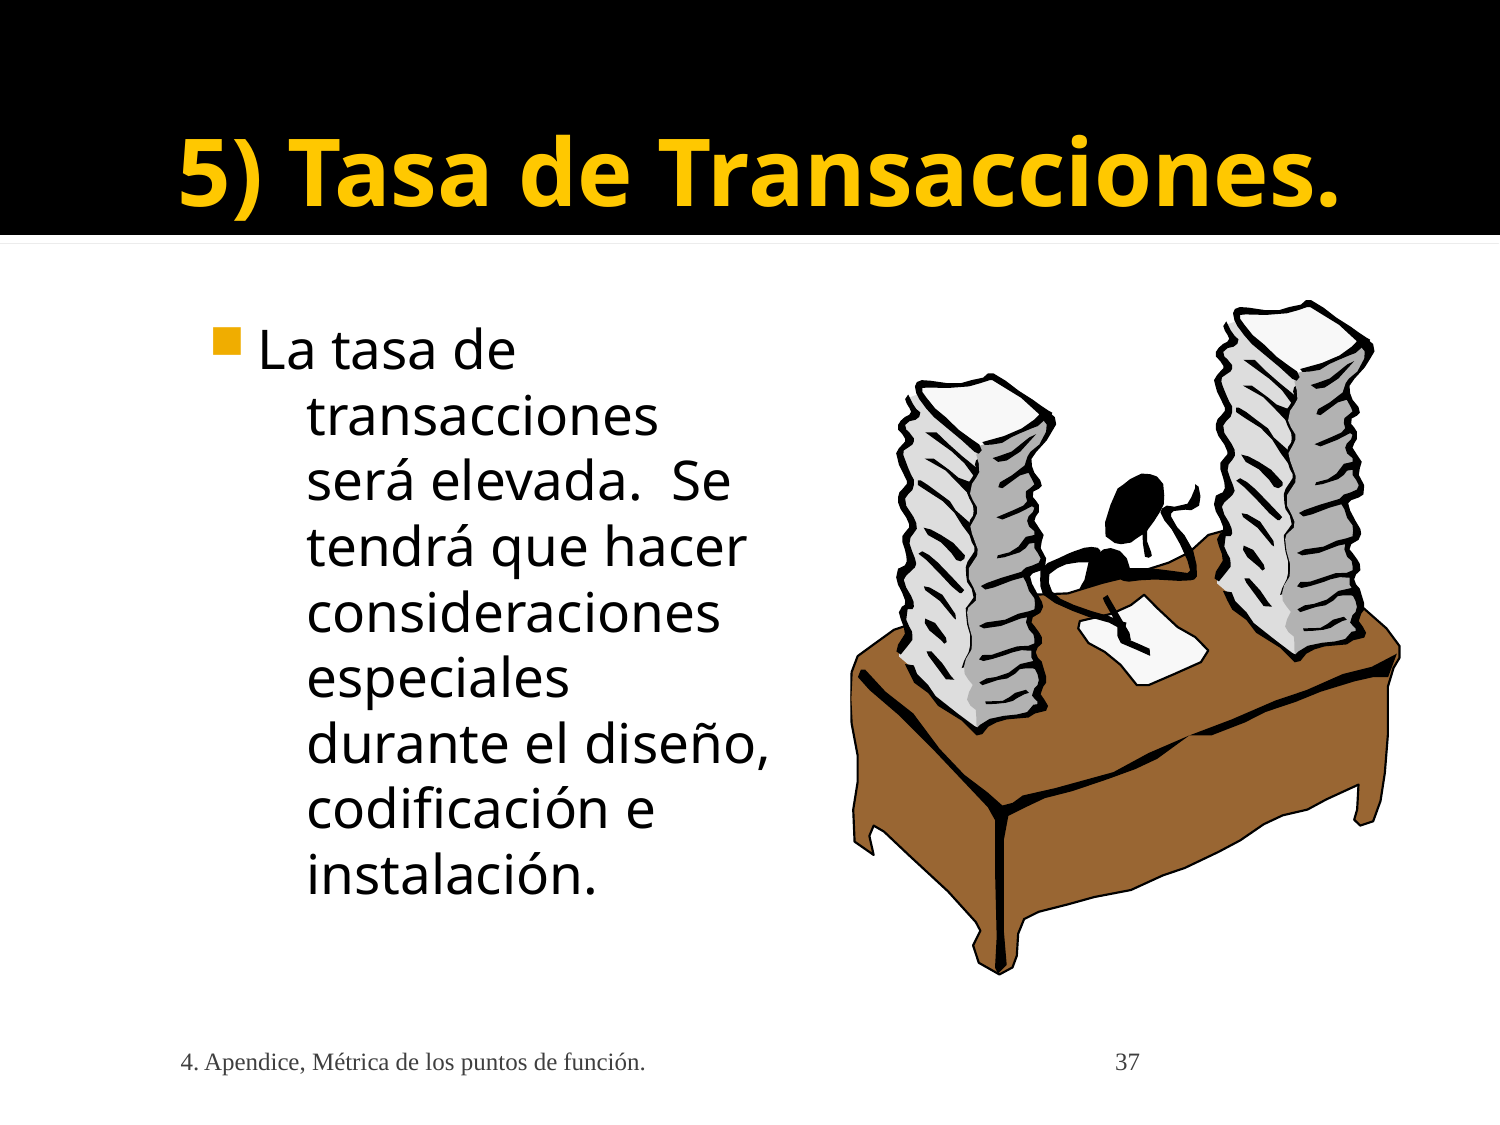

# 5) Tasa de Transacciones.
La tasa de transacciones será elevada. Se tendrá que hacer consideraciones especiales durante el diseño, codificación e instalación.
4. Apendice, Métrica de los puntos de función.
37